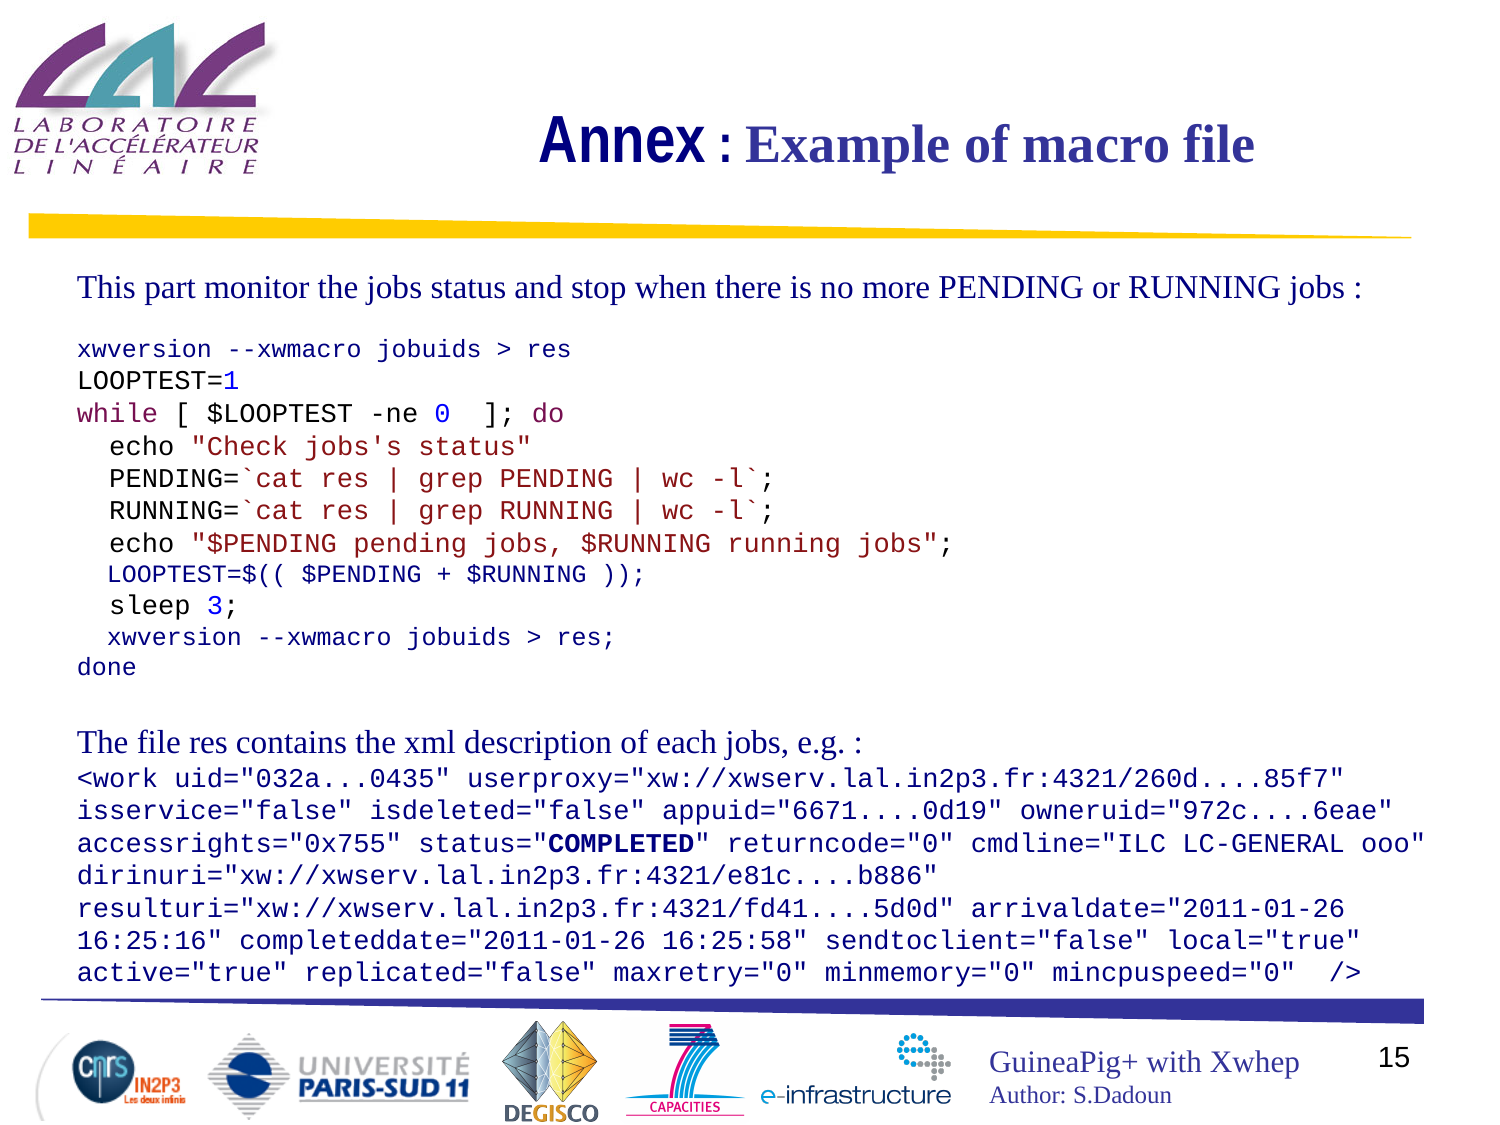

# Annex : Example of macro file
This part monitor the jobs status and stop when there is no more PENDING or RUNNING jobs :
xwversion --xwmacro jobuids > res
LOOPTEST=1
while [ $LOOPTEST -ne 0 ]; do
 echo "Check jobs's status"
 PENDING=`cat res | grep PENDING | wc -l`;
 RUNNING=`cat res | grep RUNNING | wc -l`;
 echo "$PENDING pending jobs, $RUNNING running jobs";
 LOOPTEST=$(( $PENDING + $RUNNING ));
 sleep 3;
 xwversion --xwmacro jobuids > res;
done
The file res contains the xml description of each jobs, e.g. :
<work uid="032a...0435" userproxy="xw://xwserv.lal.in2p3.fr:4321/260d....85f7" isservice="false" isdeleted="false" appuid="6671....0d19" owneruid="972c....6eae" accessrights="0x755" status="COMPLETED" returncode="0" cmdline="ILC LC-GENERAL ooo" dirinuri="xw://xwserv.lal.in2p3.fr:4321/e81c....b886" resulturi="xw://xwserv.lal.in2p3.fr:4321/fd41....5d0d" arrivaldate="2011-01-26 16:25:16" completeddate="2011-01-26 16:25:58" sendtoclient="false" local="true" active="true" replicated="false" maxretry="0" minmemory="0" mincpuspeed="0" />